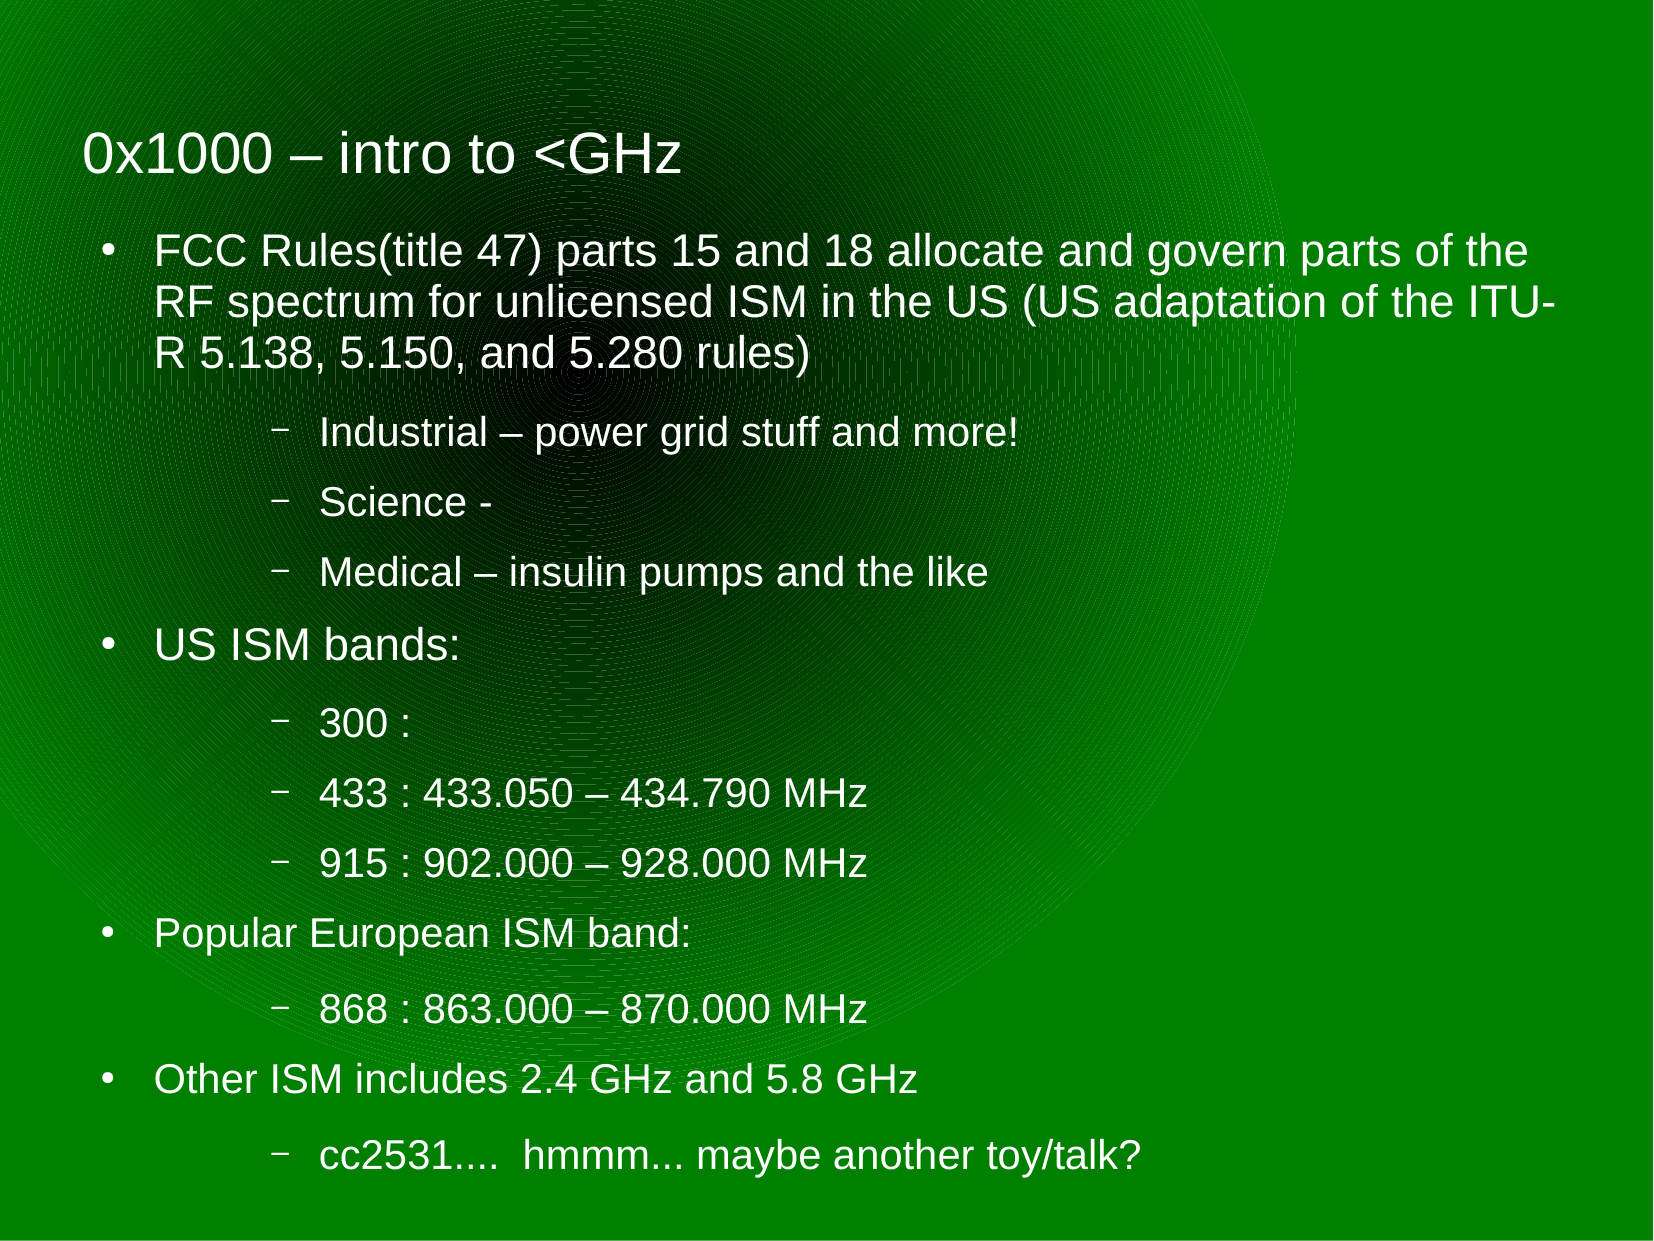

# 0x1000 – intro to <GHz
FCC Rules(title 47) parts 15 and 18 allocate and govern parts of the RF spectrum for unlicensed ISM in the US (US adaptation of the ITU-R 5.138, 5.150, and 5.280 rules)
Industrial – power grid stuff and more!
Science -
Medical – insulin pumps and the like
US ISM bands:
300 :
433 : 433.050 – 434.790 MHz
915 : 902.000 – 928.000 MHz
Popular European ISM band:
868 : 863.000 – 870.000 MHz
Other ISM includes 2.4 GHz and 5.8 GHz
cc2531.... hmmm... maybe another toy/talk?